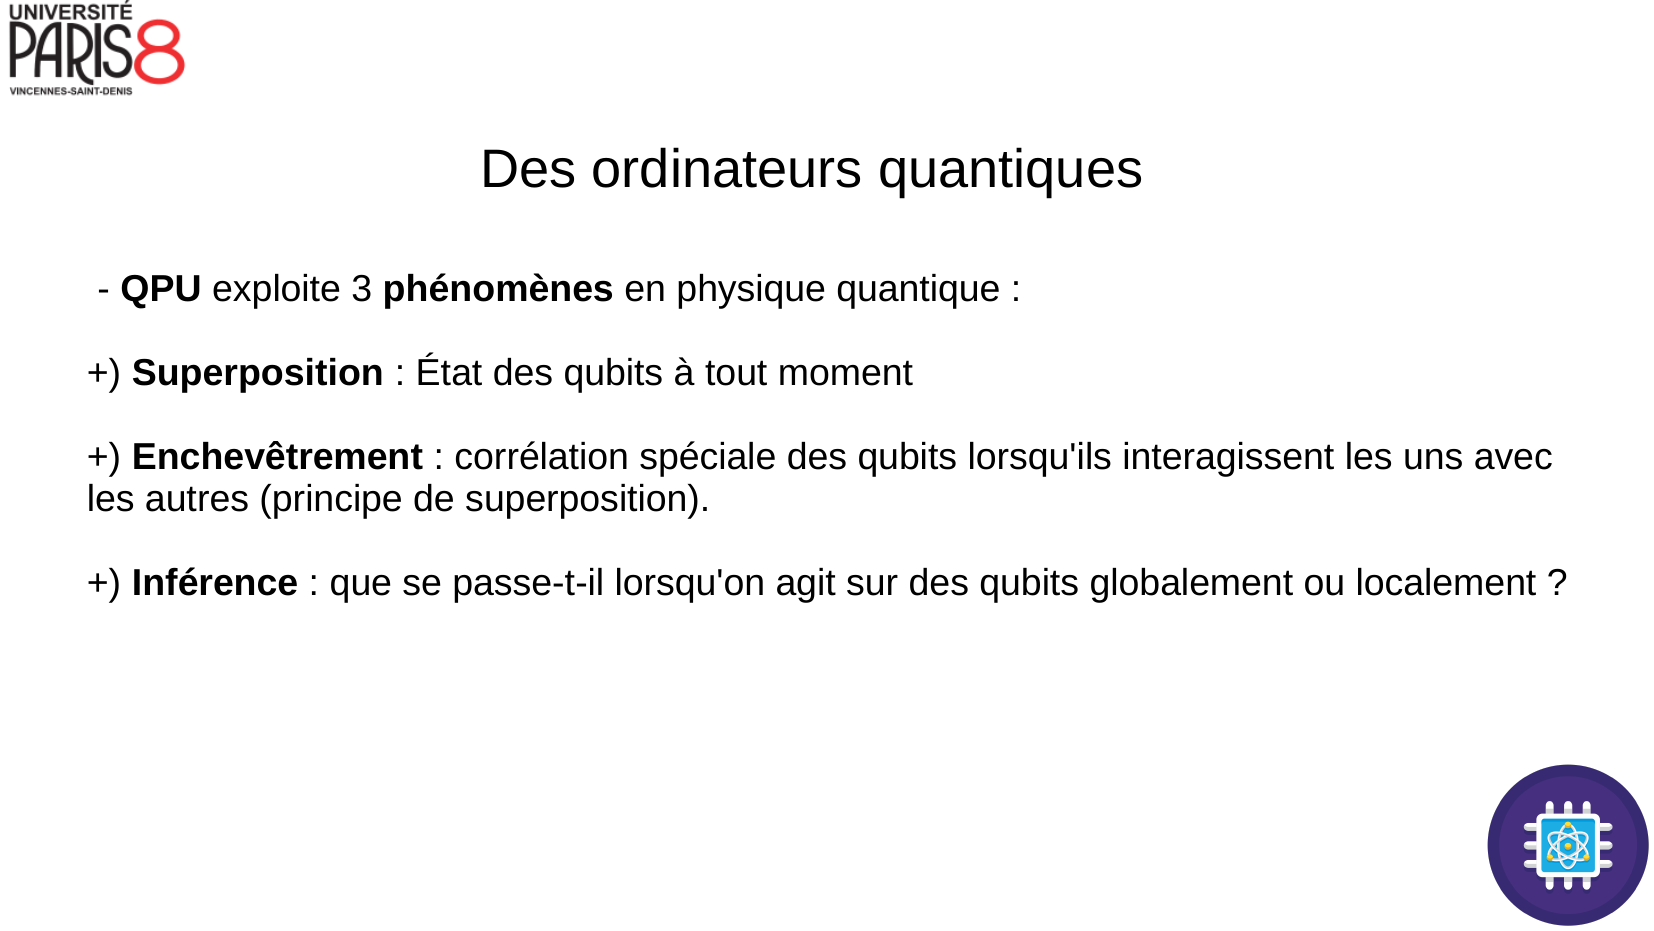

# Des ordinateurs quantiques
 - QPU exploite 3 phénomènes en physique quantique :
+) Superposition : État des qubits à tout moment
+) Enchevêtrement : corrélation spéciale des qubits lorsqu'ils interagissent les uns avec les autres (principe de superposition).
+) Inférence : que se passe-t-il lorsqu'on agit sur des qubits globalement ou localement ?